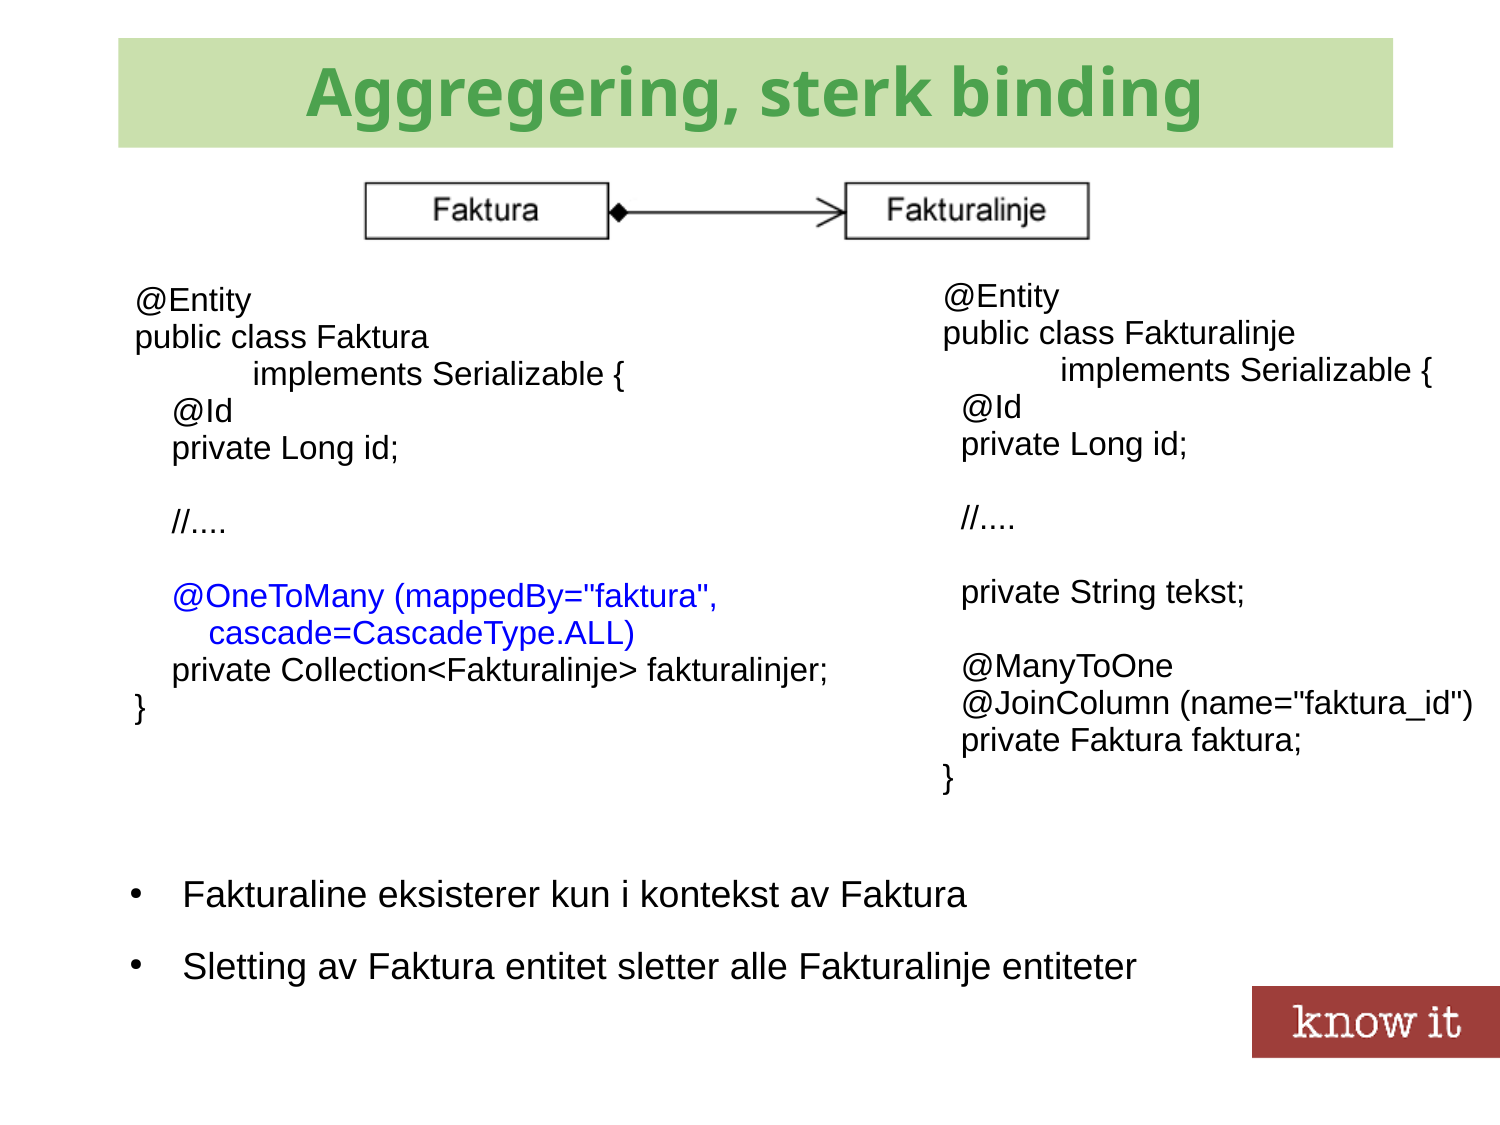

Aggregering, sterk binding
@Entity
public class Fakturalinje
		implements Serializable {
 @Id
 private Long id;
 //....
 private String tekst;
 @ManyToOne
 @JoinColumn (name="faktura_id")
 private Faktura faktura;
}
@Entity
public class Faktura
		implements Serializable {
 @Id
 private Long id;
 //....
 @OneToMany (mappedBy="faktura",
 cascade=CascadeType.ALL)
 private Collection<Fakturalinje> fakturalinjer;
}
# Fakturaline eksisterer kun i kontekst av Faktura
Sletting av Faktura entitet sletter alle Fakturalinje entiteter